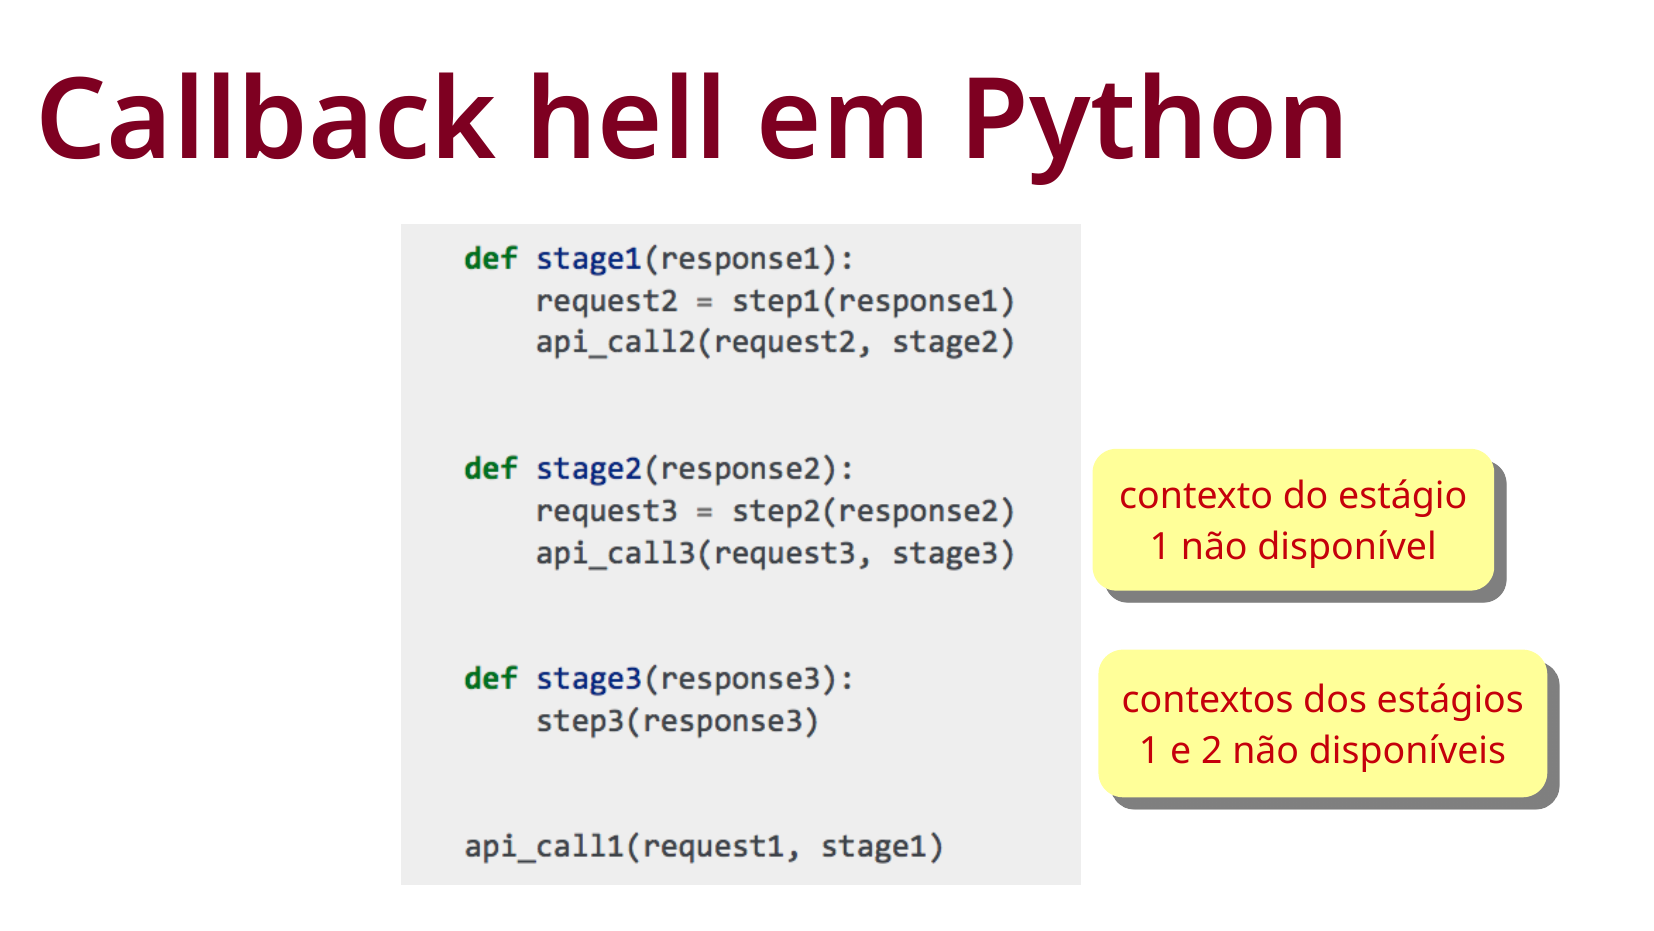

# Callback hell em Python
contexto do estágio 1 não disponível
contextos dos estágios 1 e 2 não disponíveis